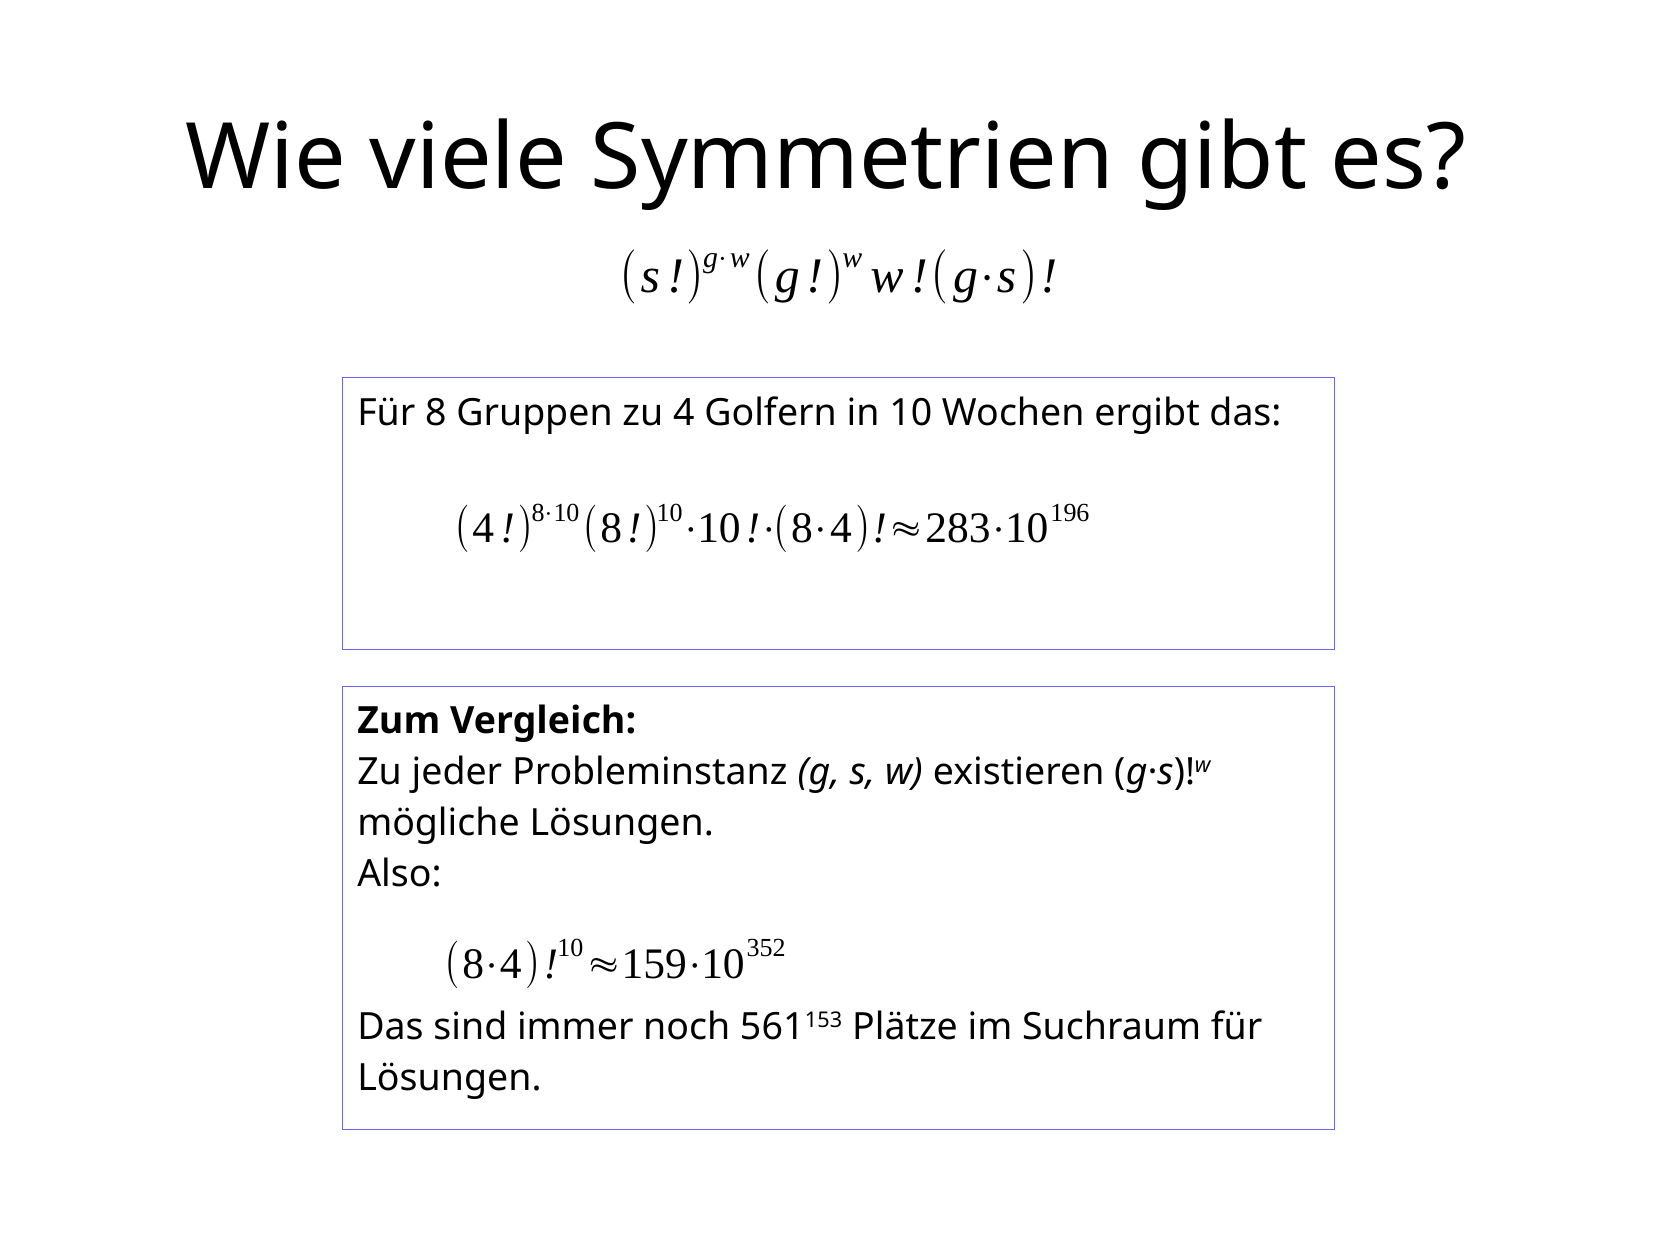

# Wie viele Symmetrien gibt es?
Für 8 Gruppen zu 4 Golfern in 10 Wochen ergibt das:
Zum Vergleich:
Zu jeder Probleminstanz (g, s, w) existieren (g·s)!w mögliche Lösungen.
Also:
Das sind immer noch 561153 Plätze im Suchraum für Lösungen.